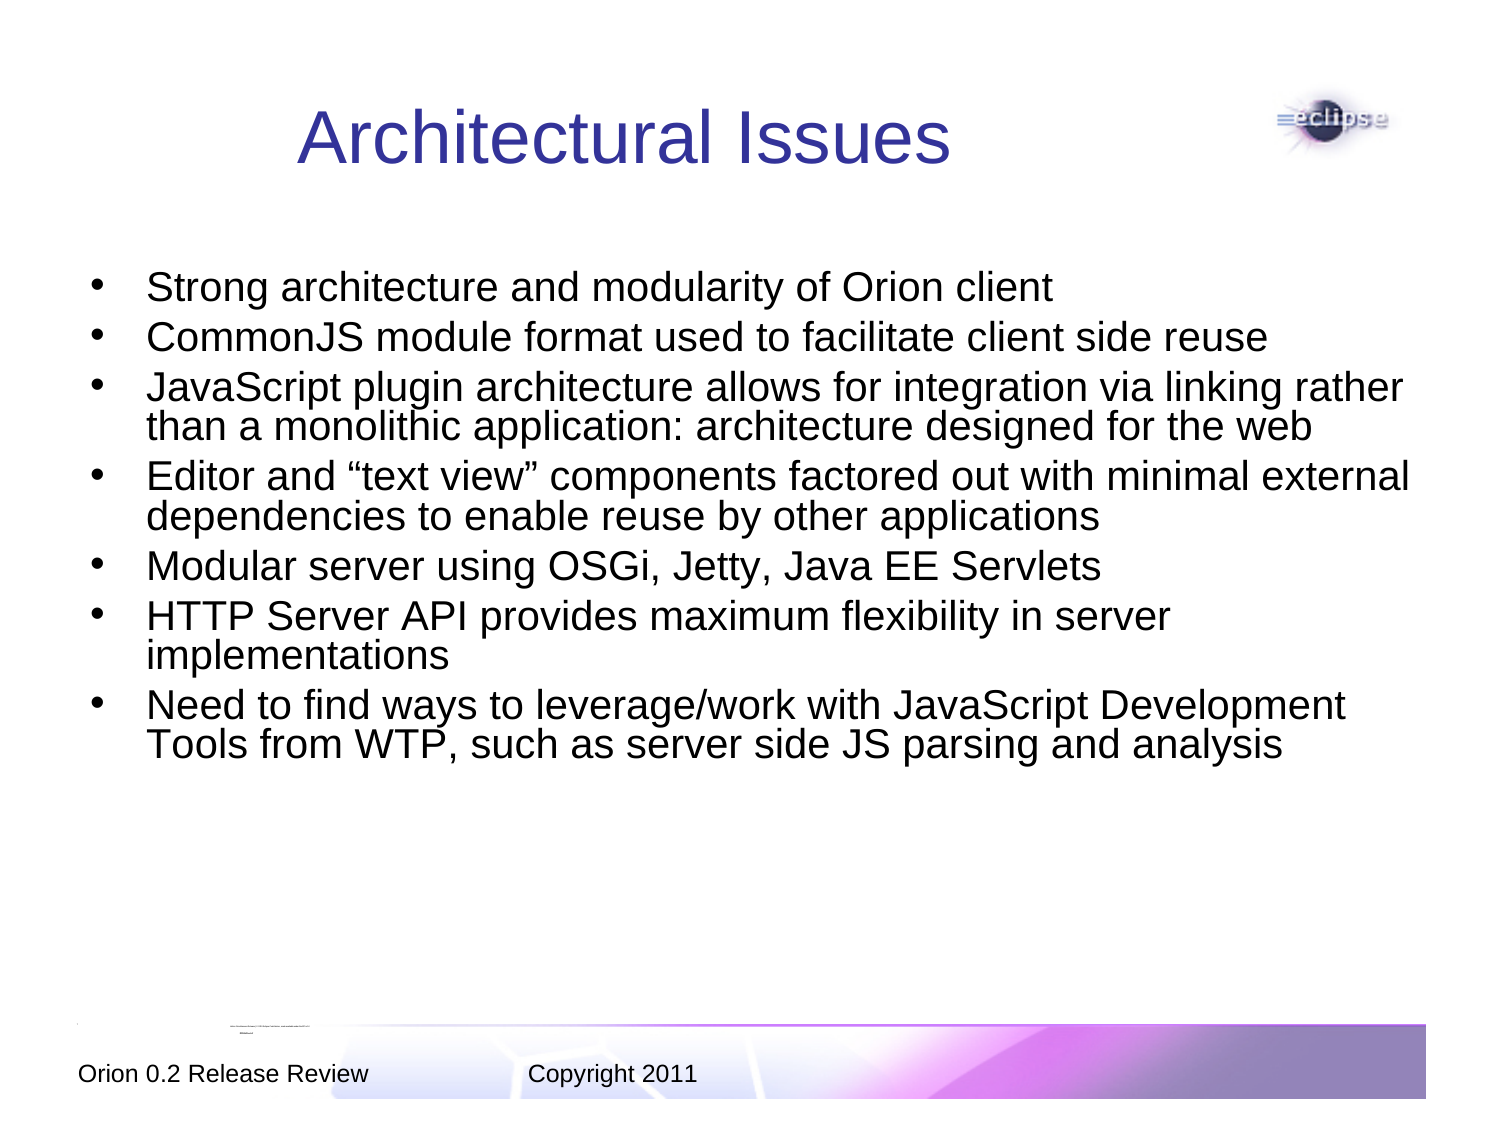

# Architectural Issues
Strong architecture and modularity of Orion client
CommonJS module format used to facilitate client side reuse
JavaScript plugin architecture allows for integration via linking rather than a monolithic application: architecture designed for the web
Editor and “text view” components factored out with minimal external dependencies to enable reuse by other applications
Modular server using OSGi, Jetty, Java EE Servlets
HTTP Server API provides maximum flexibility in server implementations
Need to find ways to leverage/work with JavaScript Development Tools from WTP, such as server side JS parsing and analysis
7
Copyright 2011